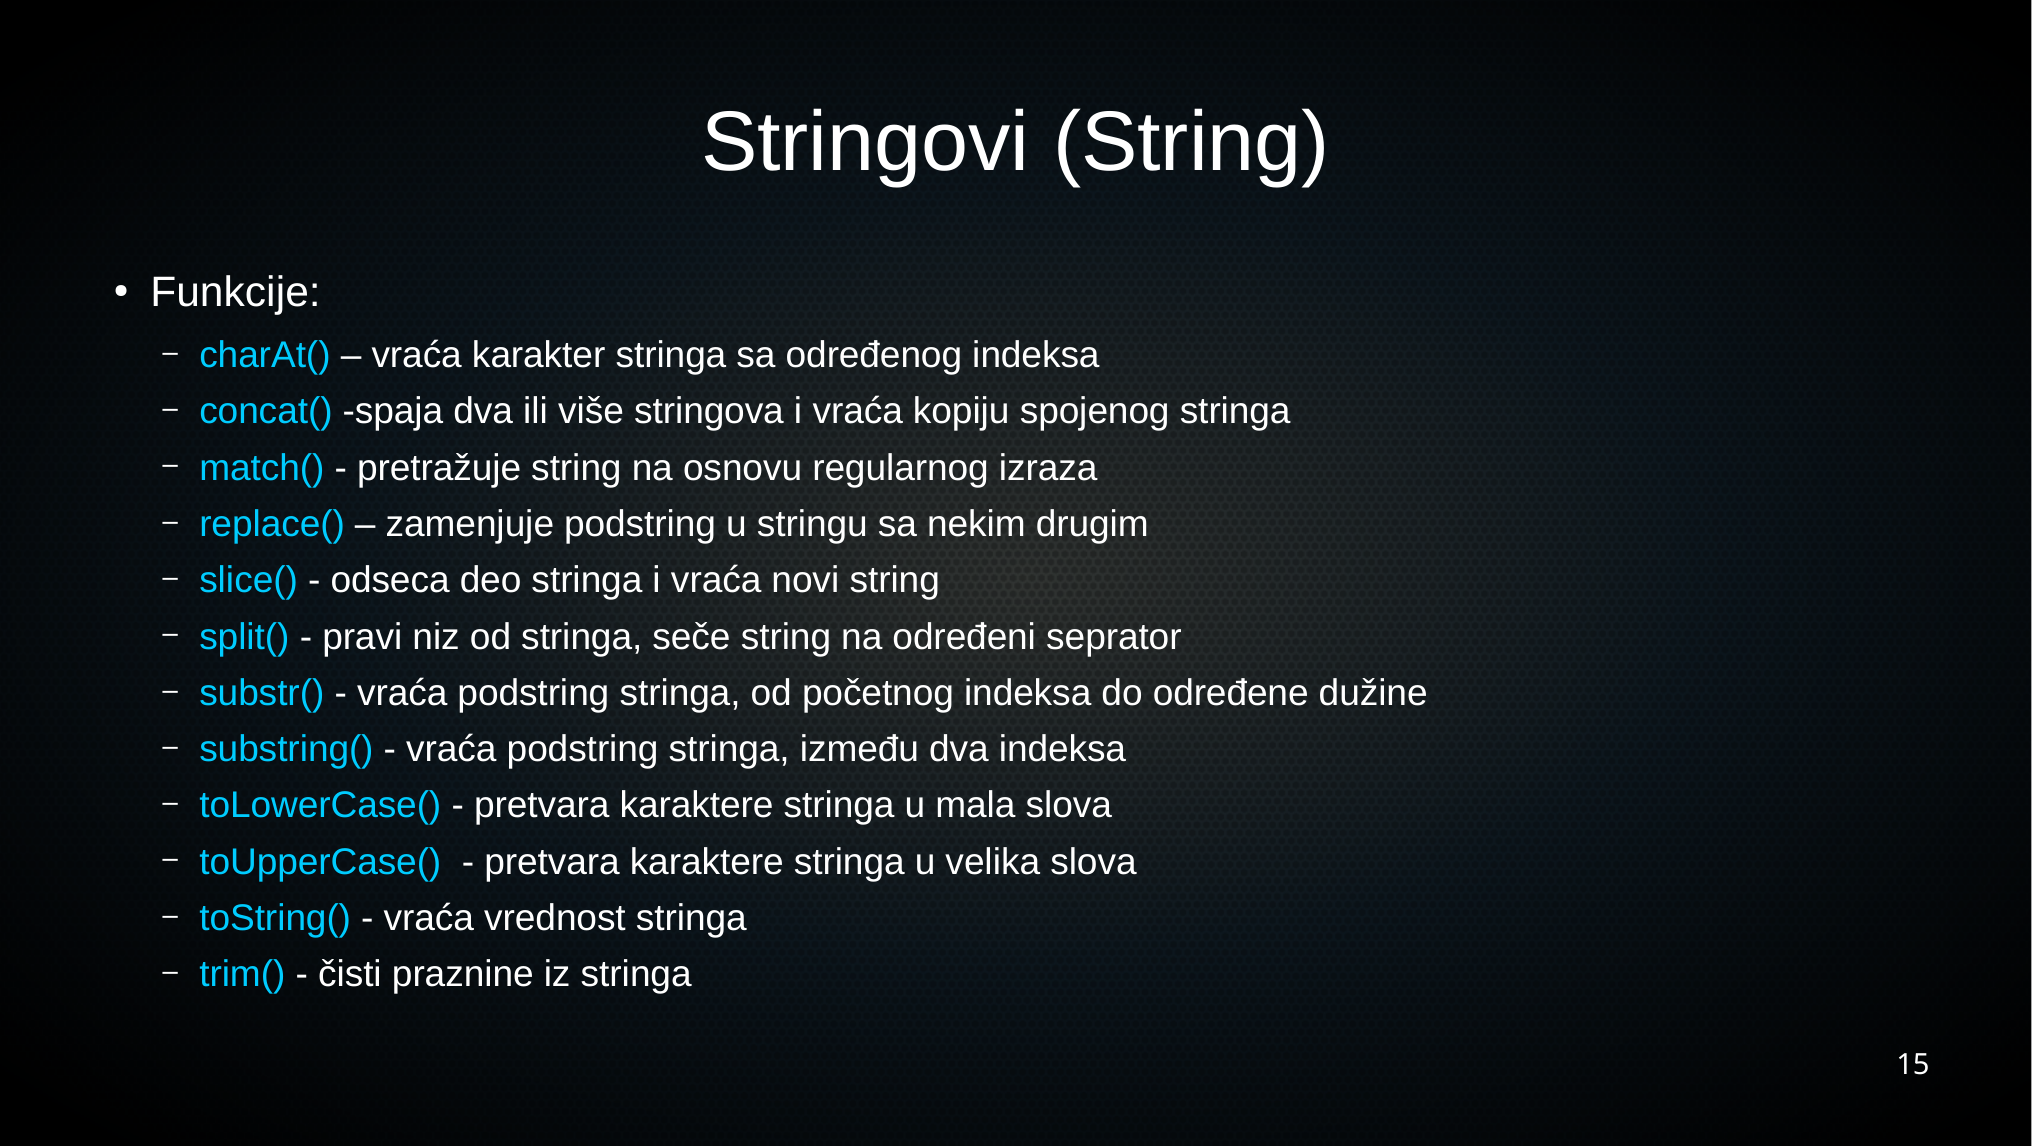

# Stringovi (String)
Funkcije:
charAt() – vraća karakter stringa sa određenog indeksa
concat() -spaja dva ili više stringova i vraća kopiju spojenog stringa
match() - pretražuje string na osnovu regularnog izraza
replace() – zamenjuje podstring u stringu sa nekim drugim
slice() - odseca deo stringa i vraća novi string
split() - pravi niz od stringa, seče string na određeni seprator
substr() - vraća podstring stringa, od početnog indeksa do određene dužine
substring() - vraća podstring stringa, između dva indeksa
toLowerCase() - pretvara karaktere stringa u mala slova
toUpperCase() - pretvara karaktere stringa u velika slova
toString() - vraća vrednost stringa
trim() - čisti praznine iz stringa
15